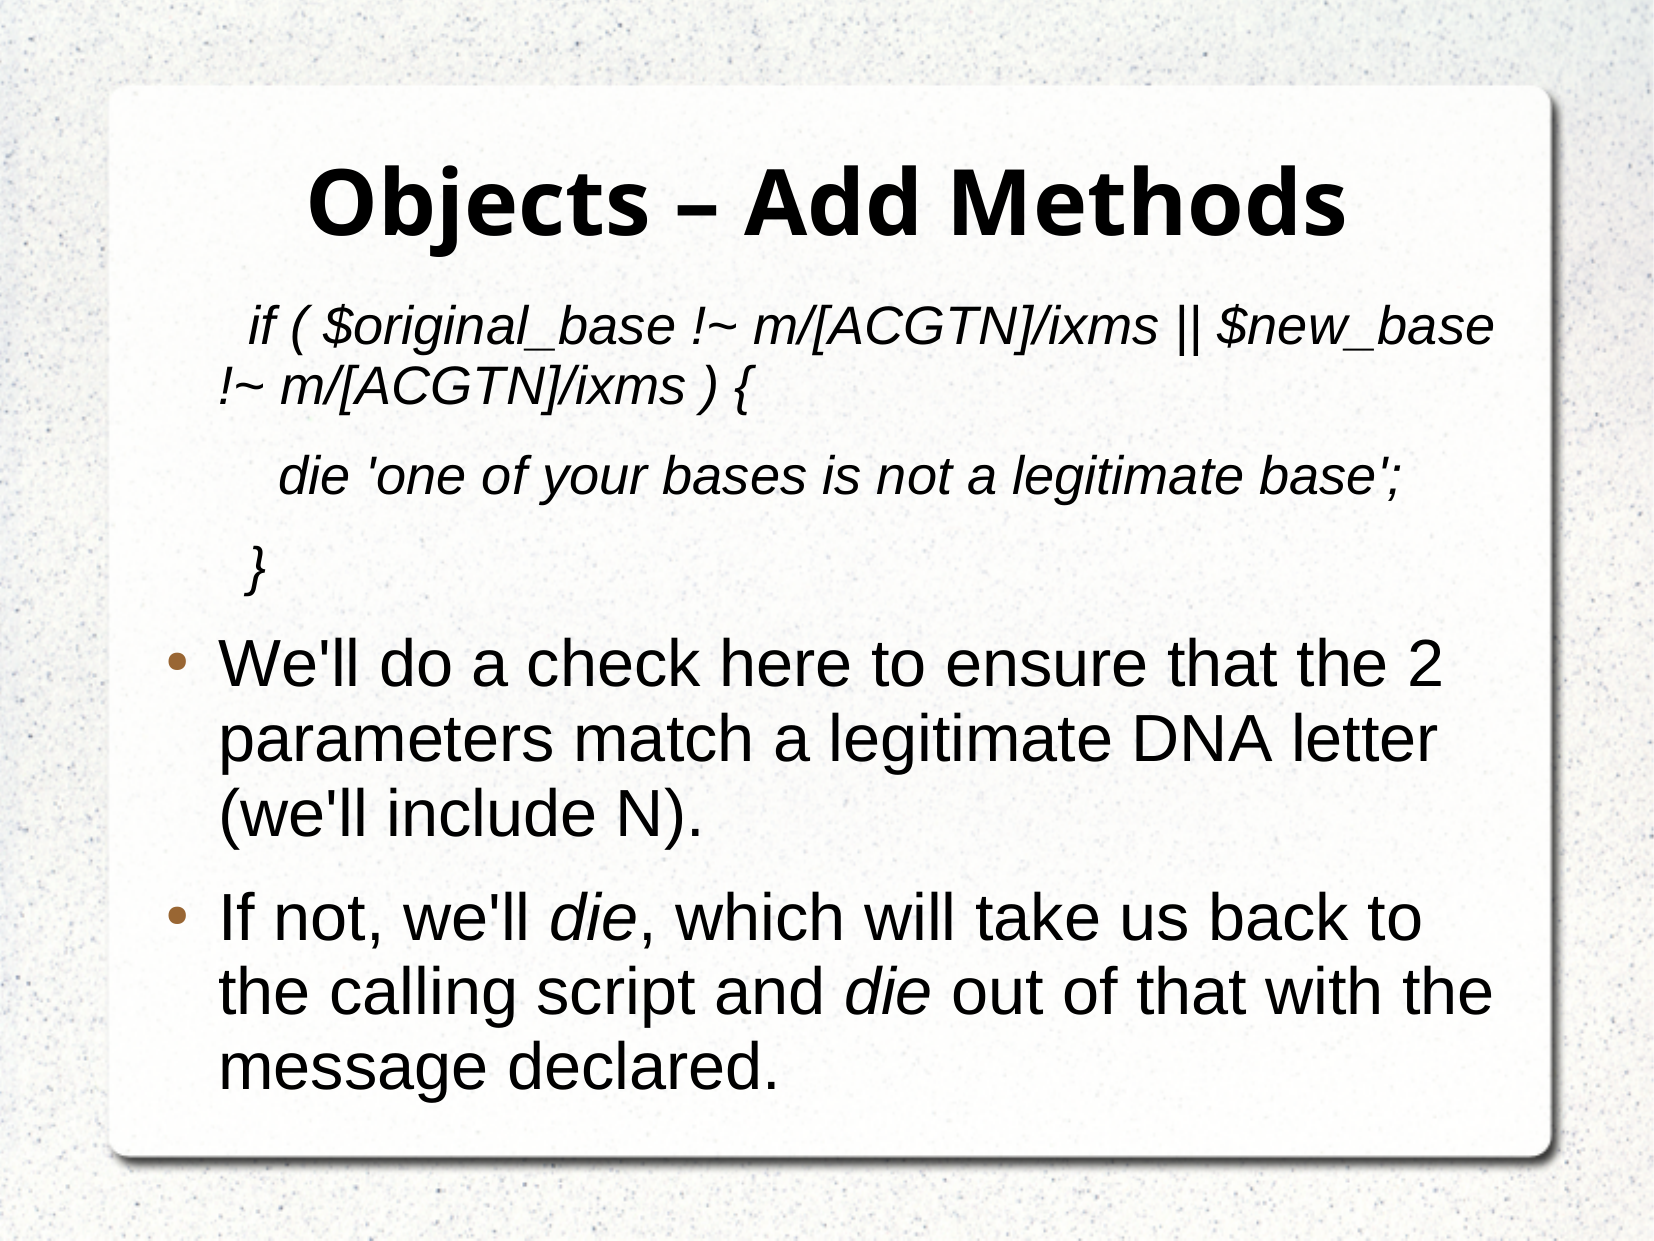

# Objects – Add Methods
 if ( $original_base !~ m/[ACGTN]/ixms || $new_base !~ m/[ACGTN]/ixms ) {
 die 'one of your bases is not a legitimate base';
 }
We'll do a check here to ensure that the 2 parameters match a legitimate DNA letter (we'll include N).
If not, we'll die, which will take us back to the calling script and die out of that with the message declared.